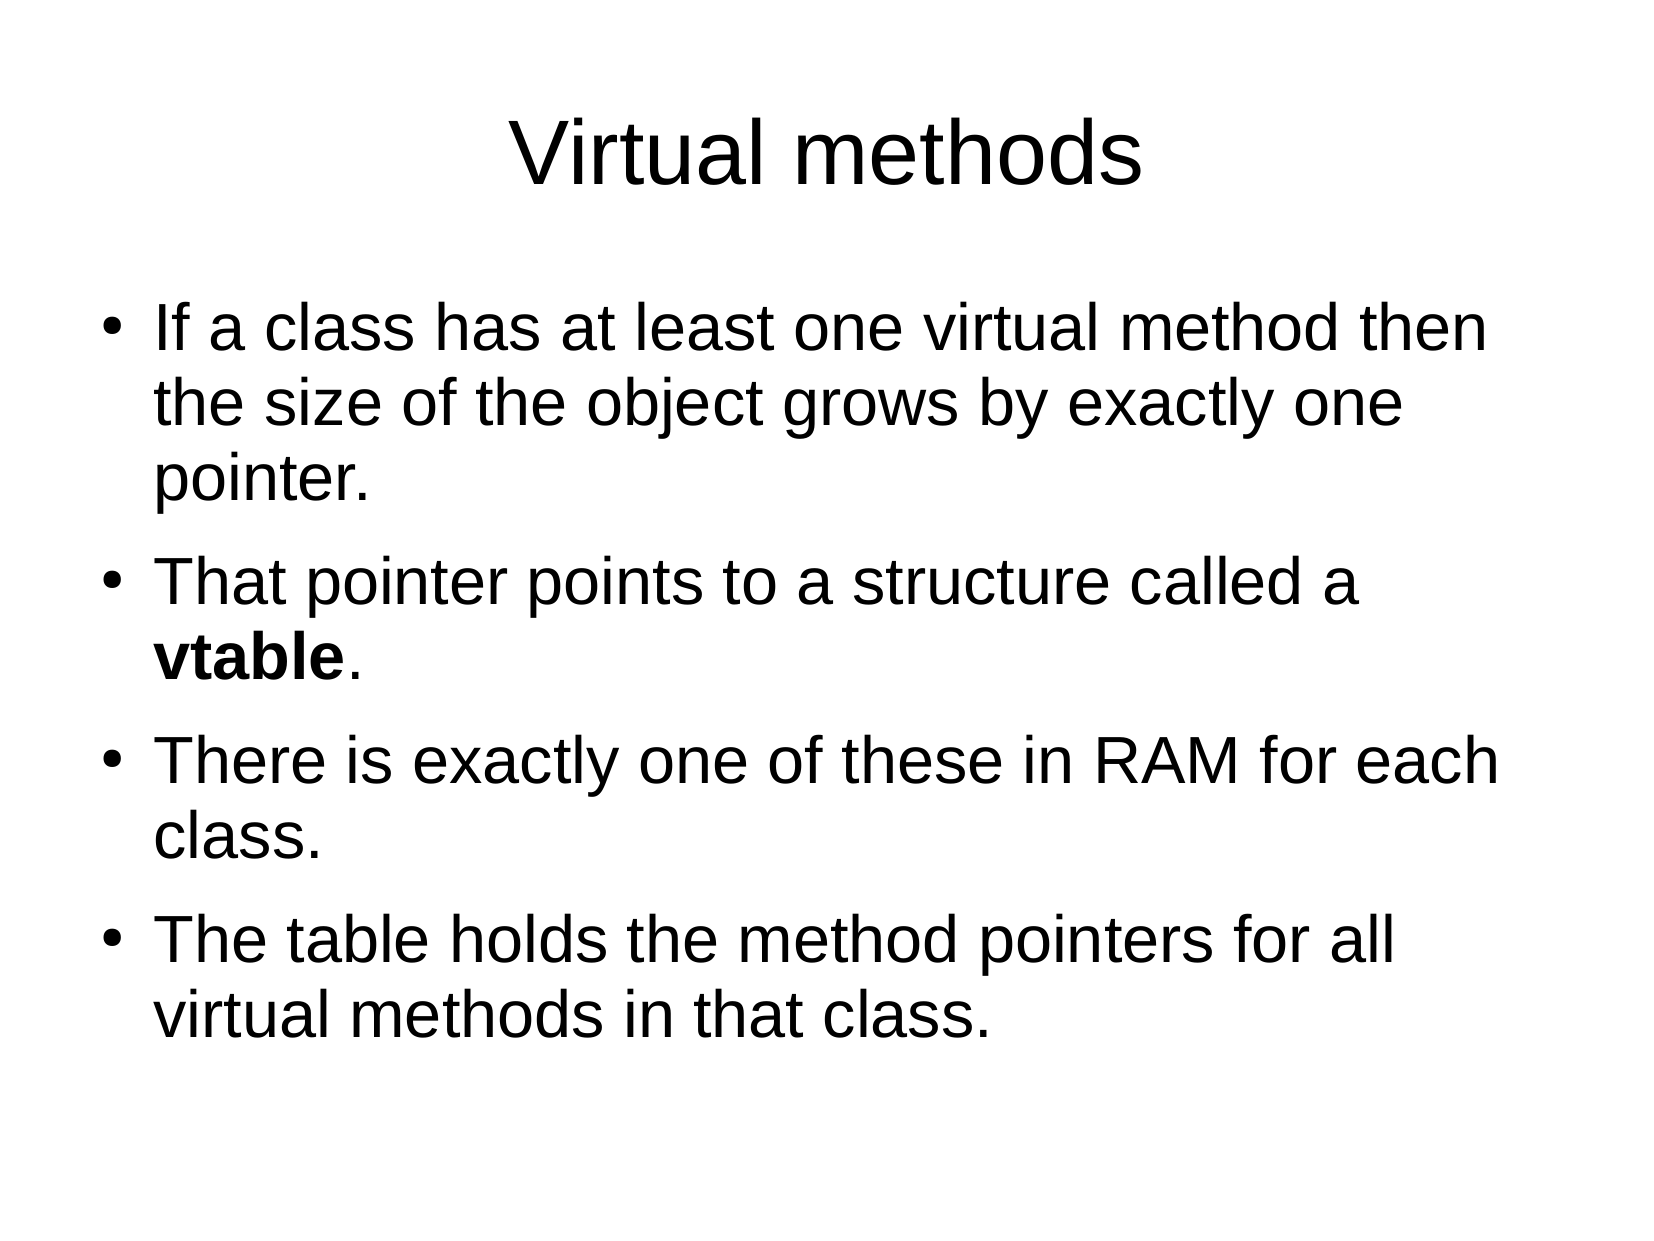

# Virtual methods
If a class has at least one virtual method then the size of the object grows by exactly one pointer.
That pointer points to a structure called a vtable.
There is exactly one of these in RAM for each class.
The table holds the method pointers for all virtual methods in that class.